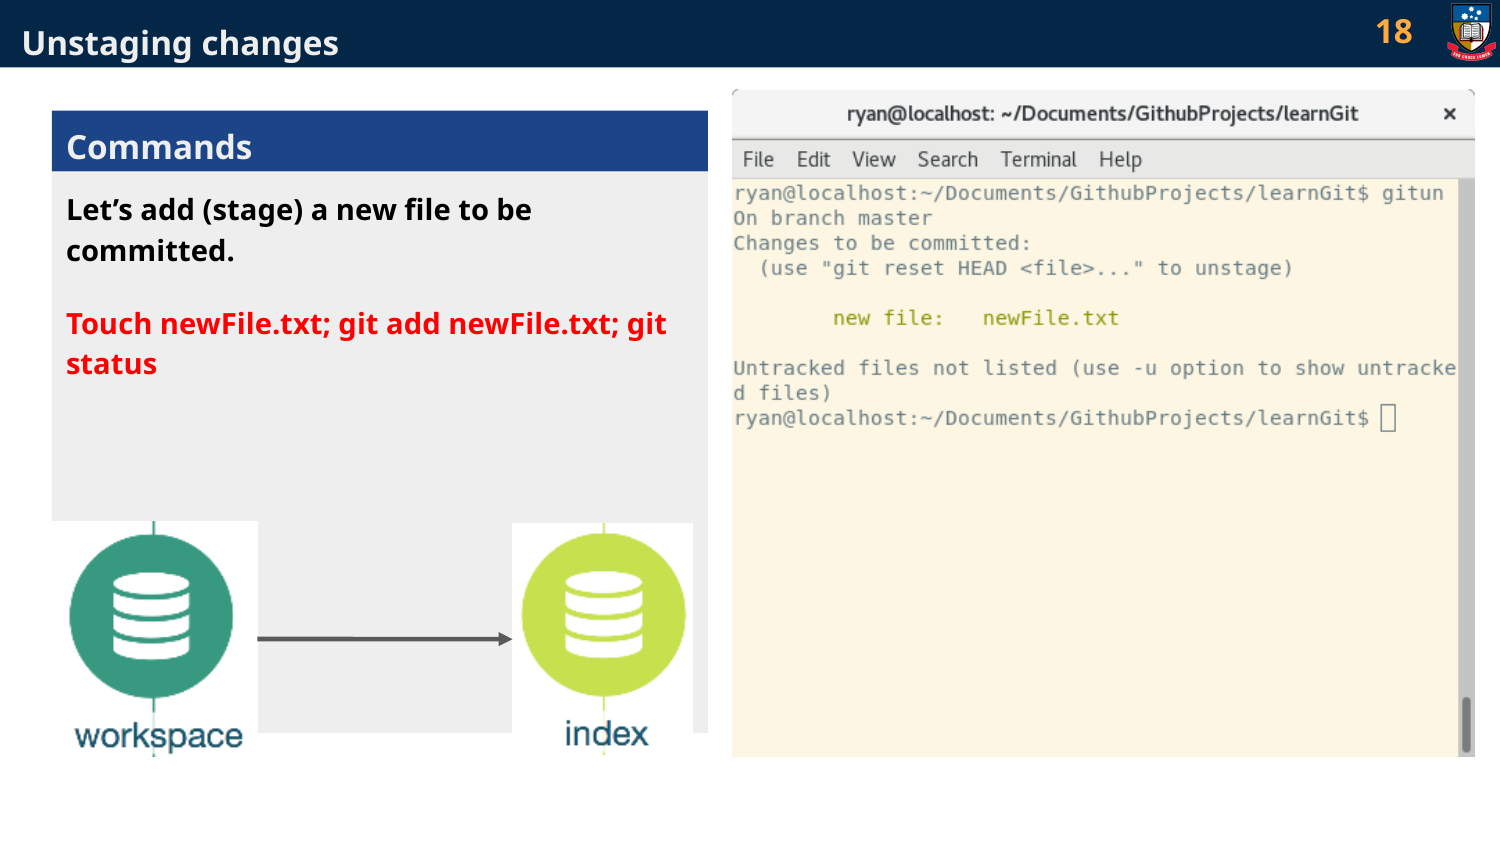

Unstaging changes
# Commands
Let’s add (stage) a new file to be committed.
Touch newFile.txt; git add newFile.txt; git status